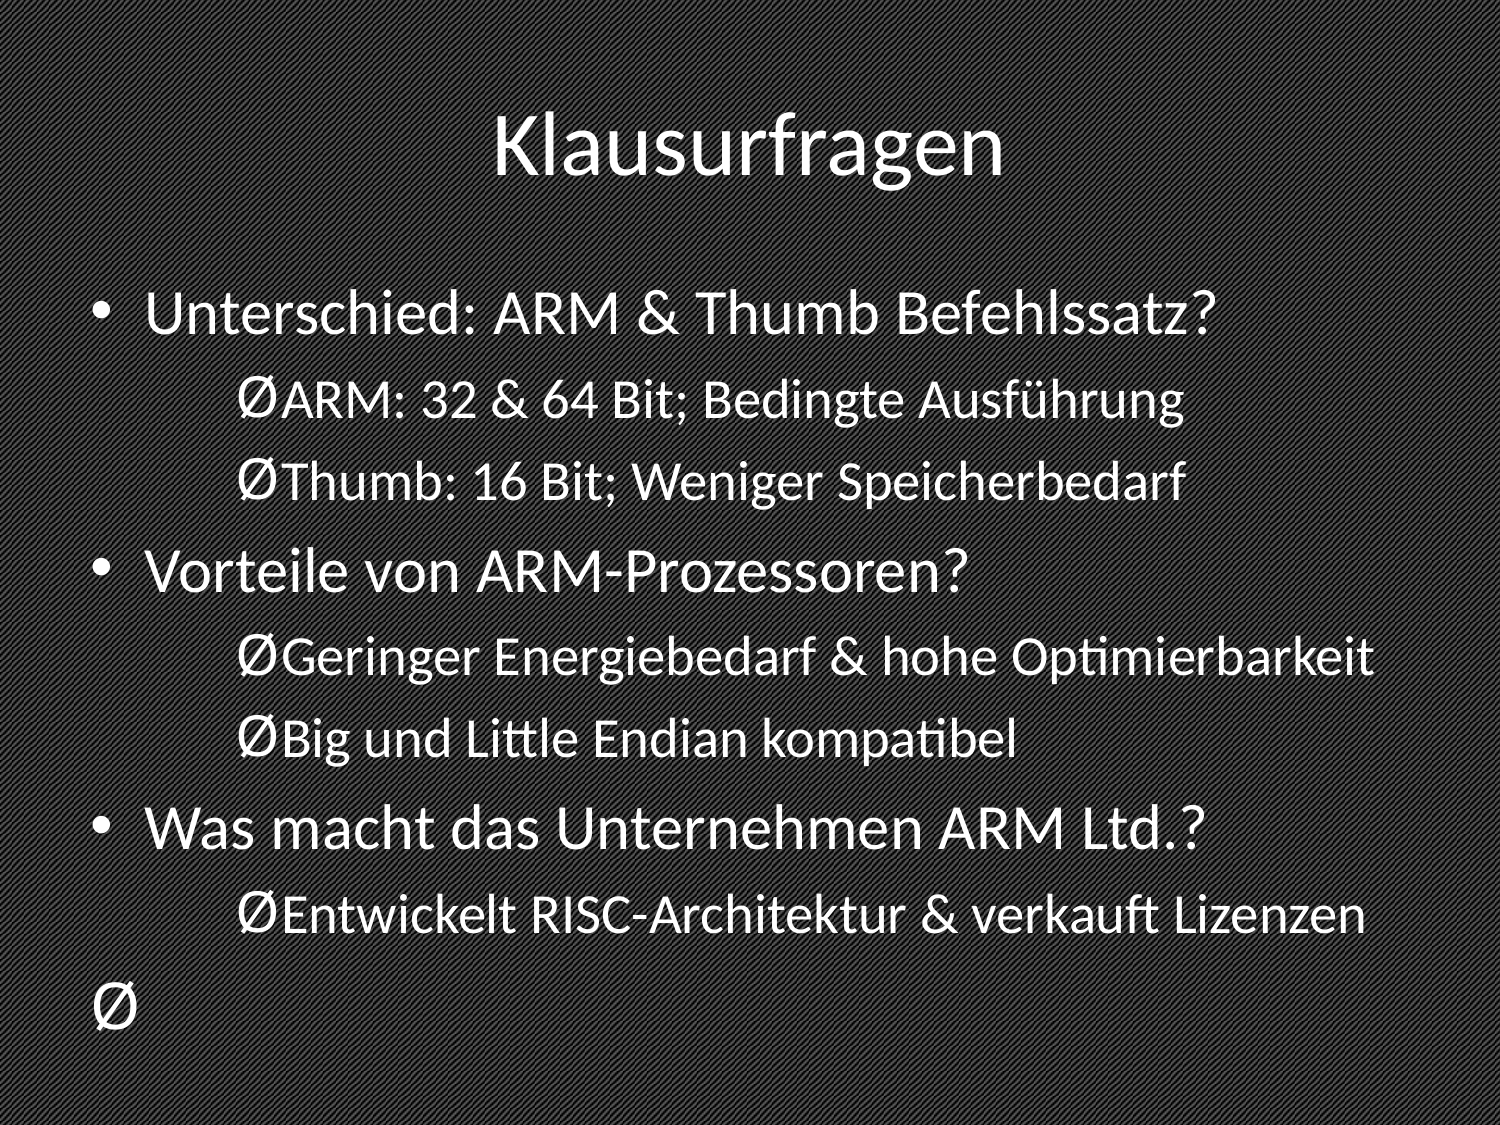

# Klausurfragen
Unterschied: ARM & Thumb Befehlssatz?
ARM: 32 & 64 Bit; Bedingte Ausführung
Thumb: 16 Bit; Weniger Speicherbedarf
Vorteile von ARM-Prozessoren?
Geringer Energiebedarf & hohe Optimierbarkeit
Big und Little Endian kompatibel
Was macht das Unternehmen ARM Ltd.?
Entwickelt RISC-Architektur & verkauft Lizenzen